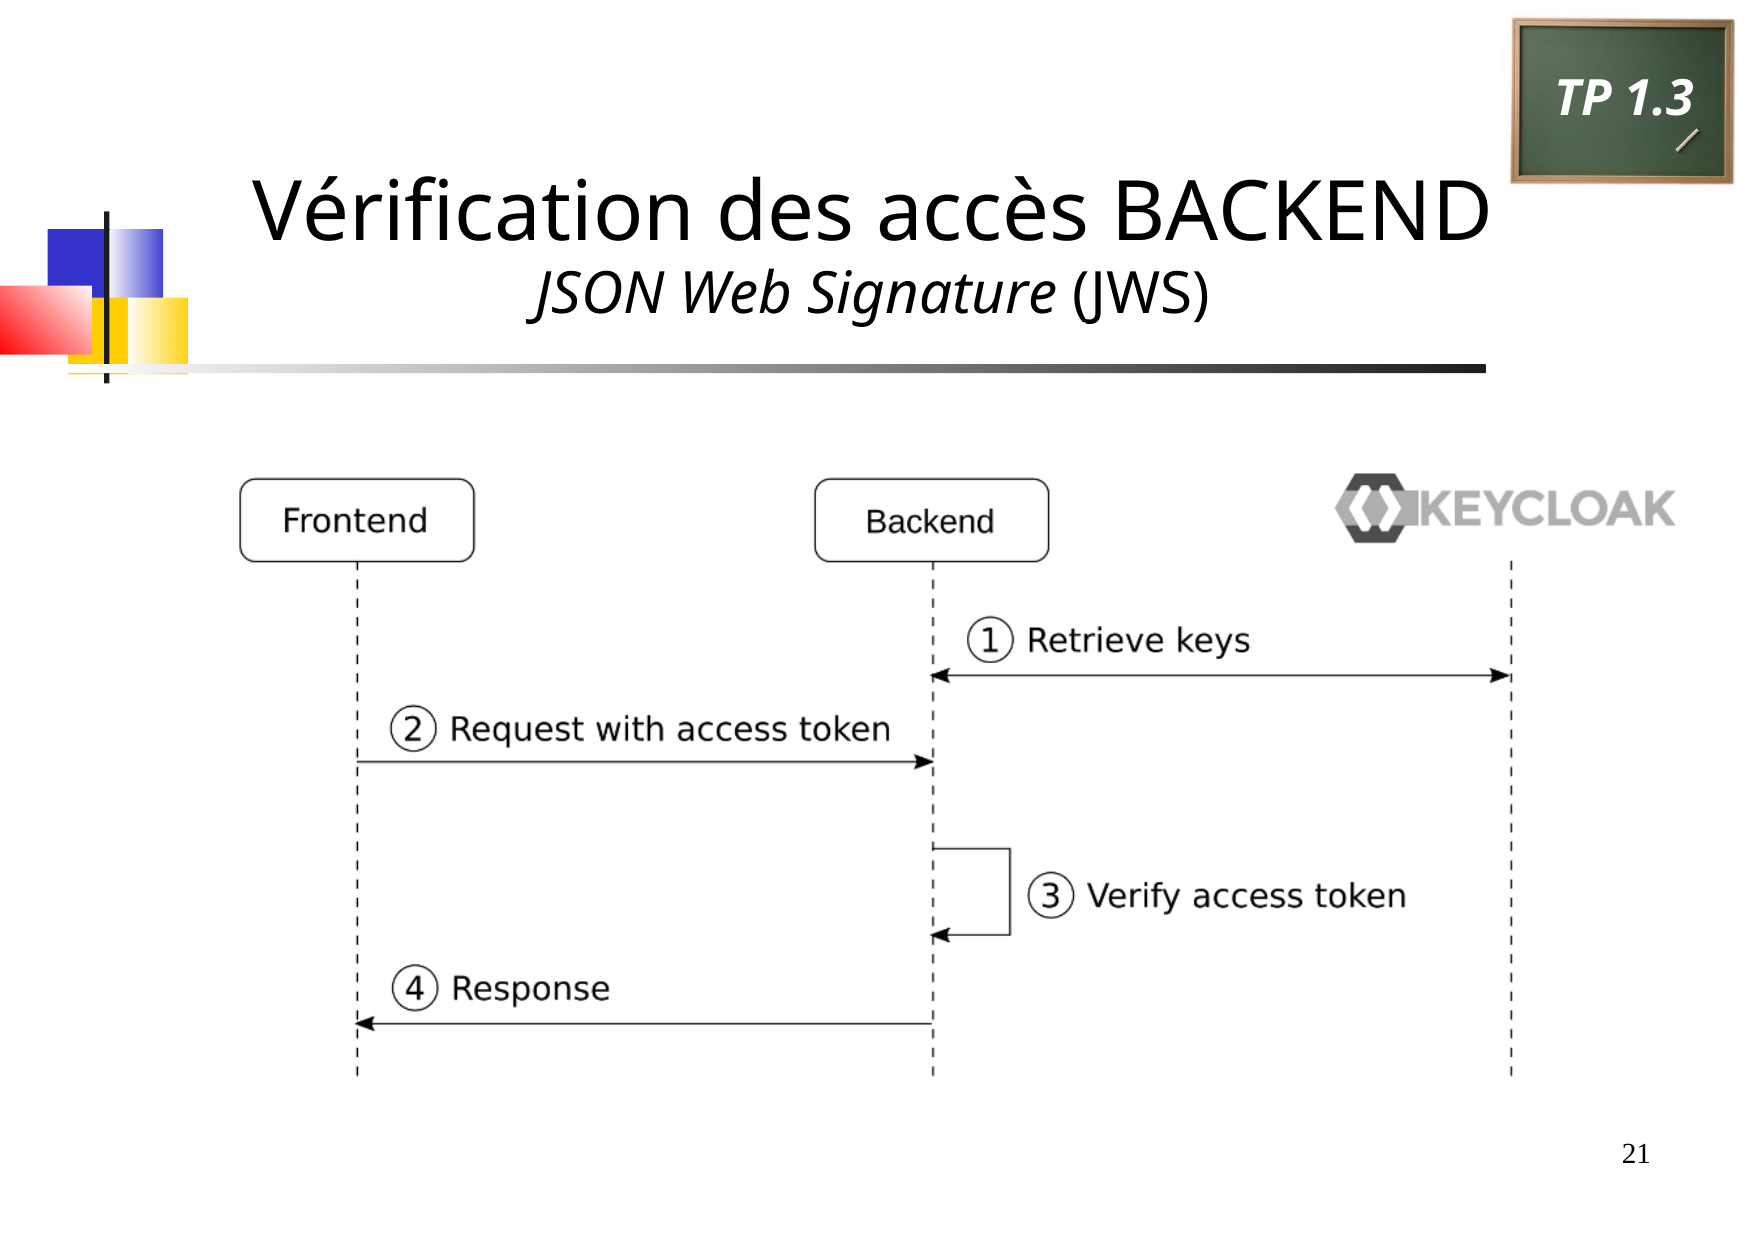

TP 1.3
# Vérification des accès BACKEND JSON Web Signature (JWS)